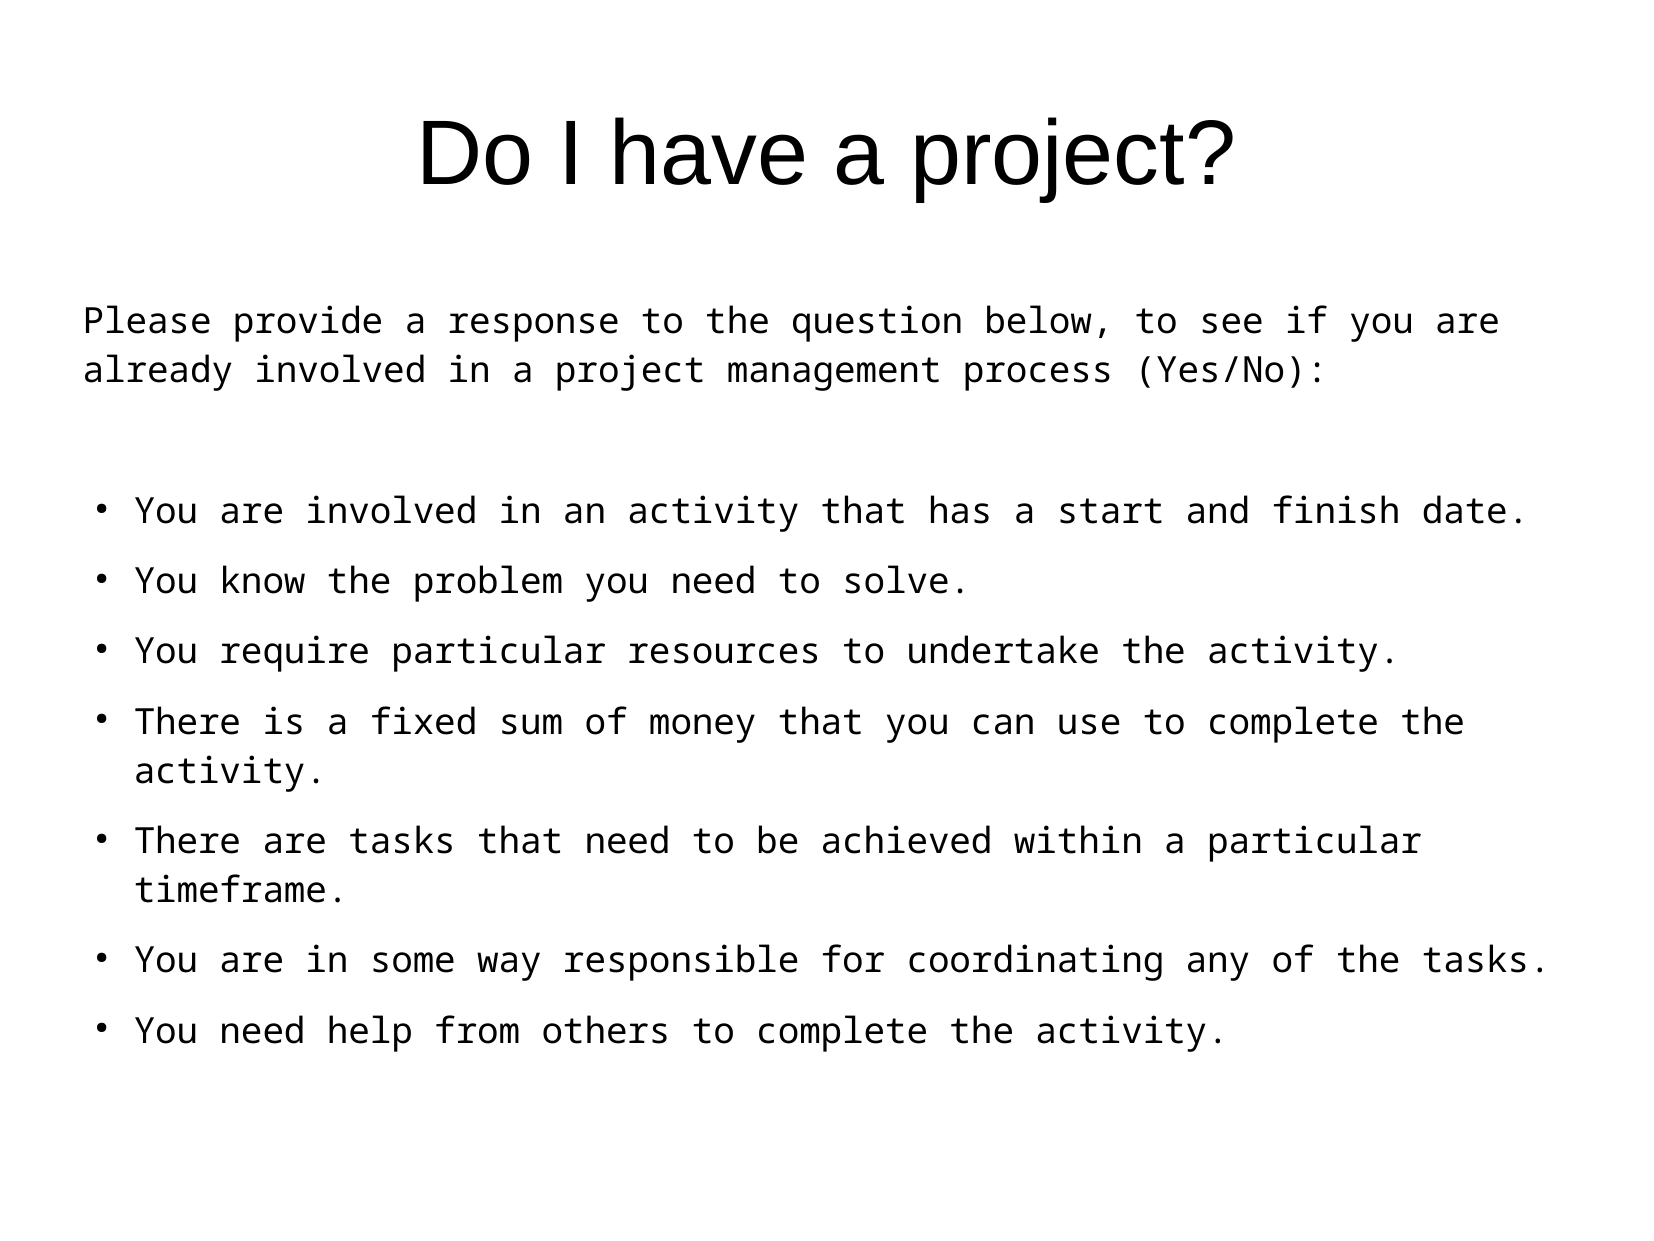

# Do I have a project?
Please provide a response to the question below, to see if you are already involved in a project management process (Yes/No):
You are involved in an activity that has a start and finish date.
You know the problem you need to solve.
You require particular resources to undertake the activity.
There is a fixed sum of money that you can use to complete the activity.
There are tasks that need to be achieved within a particular timeframe.
You are in some way responsible for coordinating any of the tasks.
You need help from others to complete the activity.